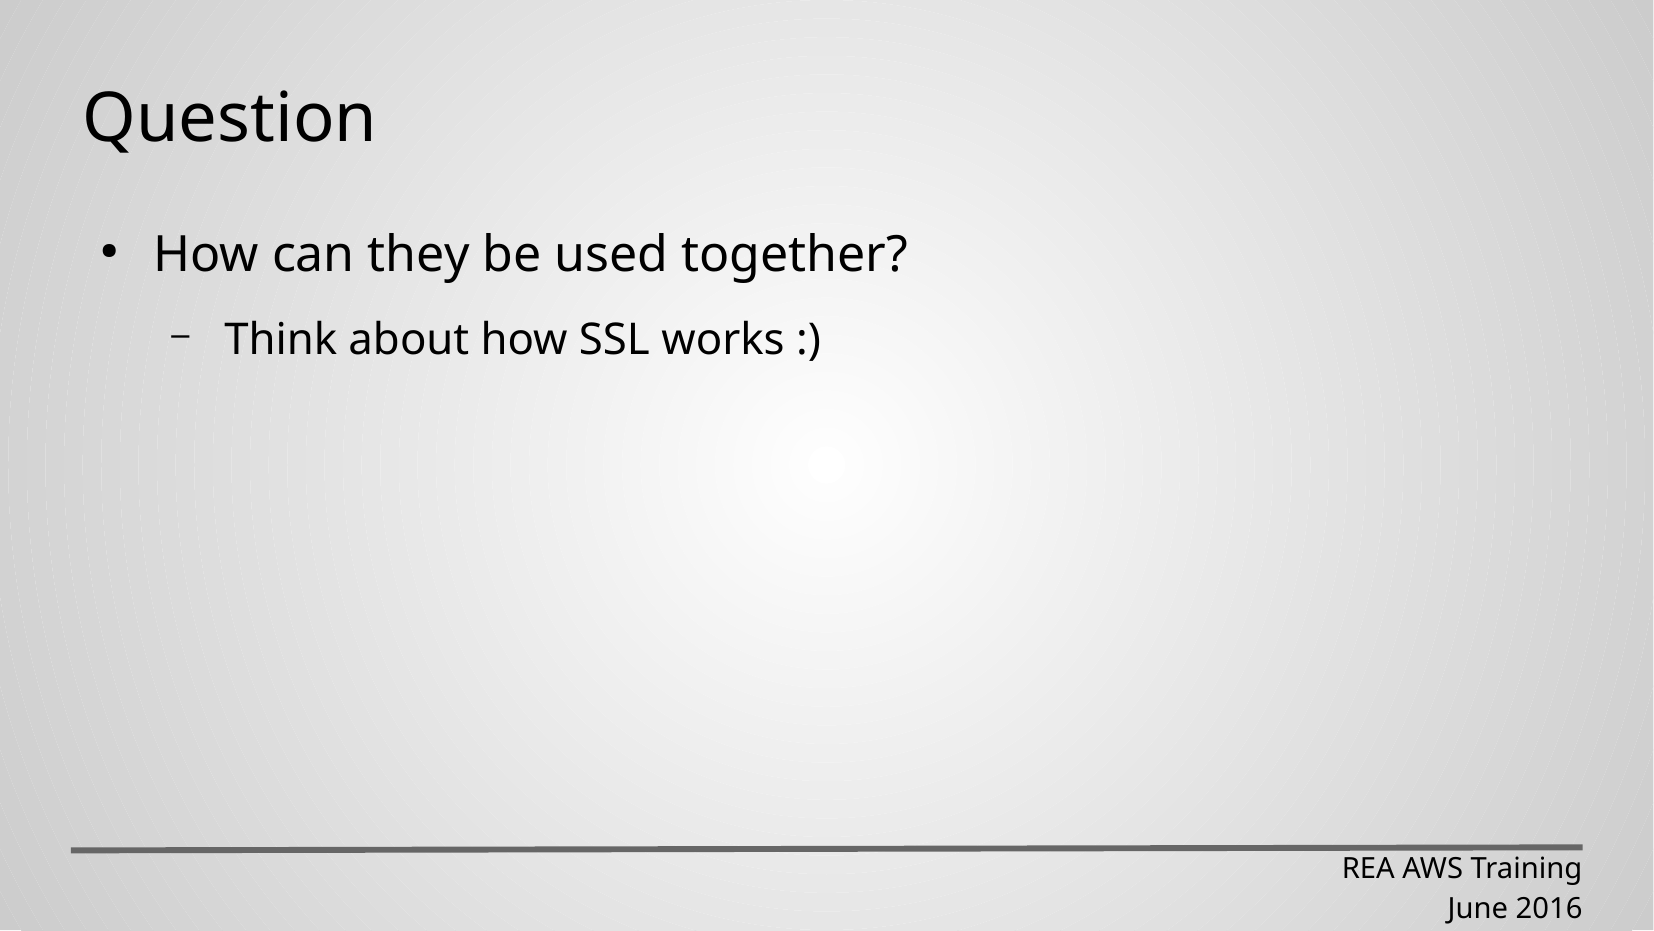

# Question
How can they be used together?
Think about how SSL works :)